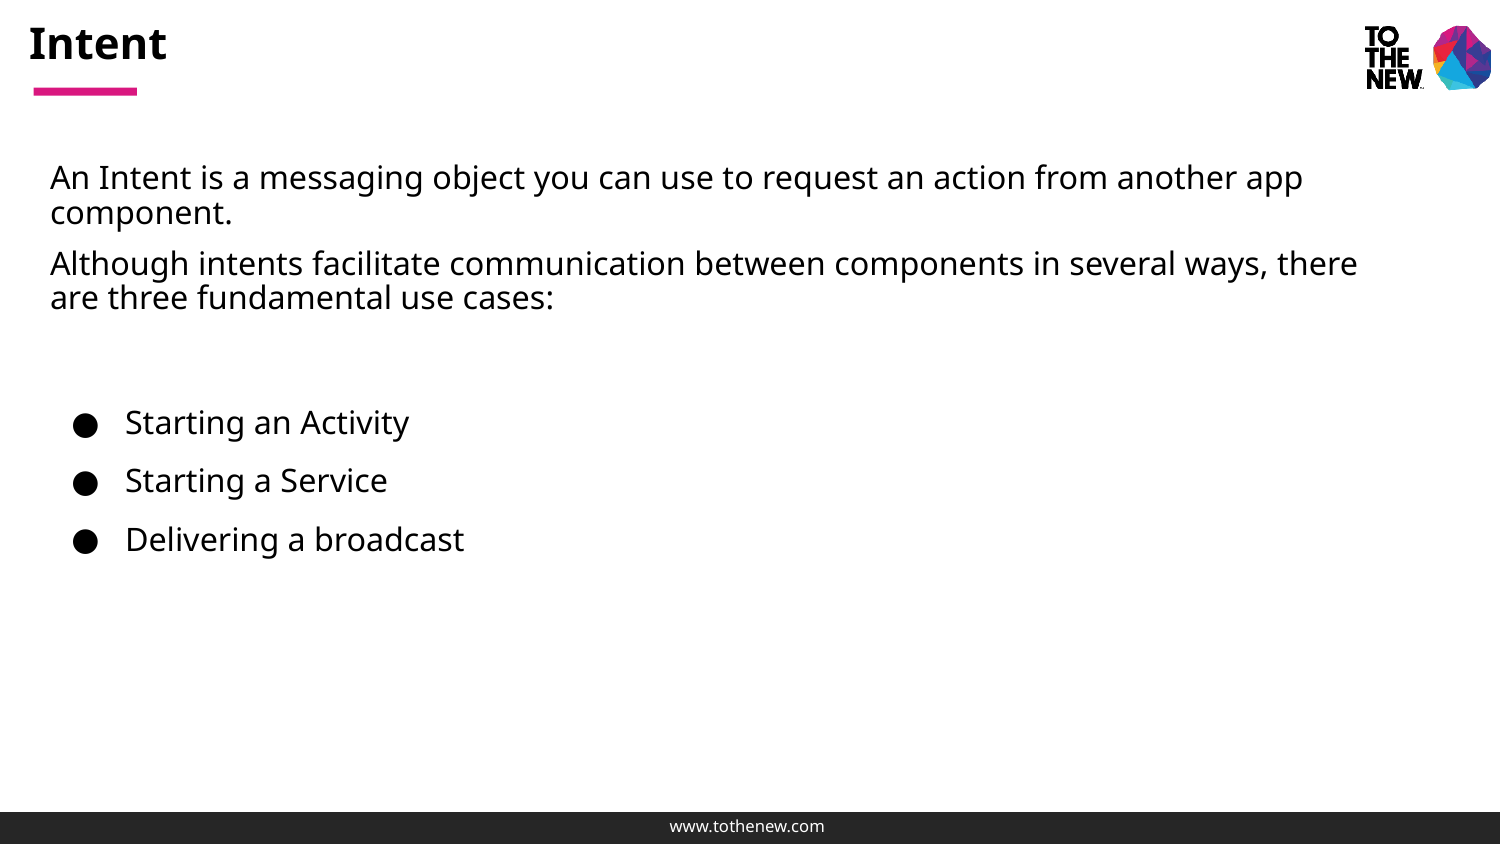

# Intent
An Intent is a messaging object you can use to request an action from another app component.
Although intents facilitate communication between components in several ways, there are three fundamental use cases:
Starting an Activity
Starting a Service
Delivering a broadcast